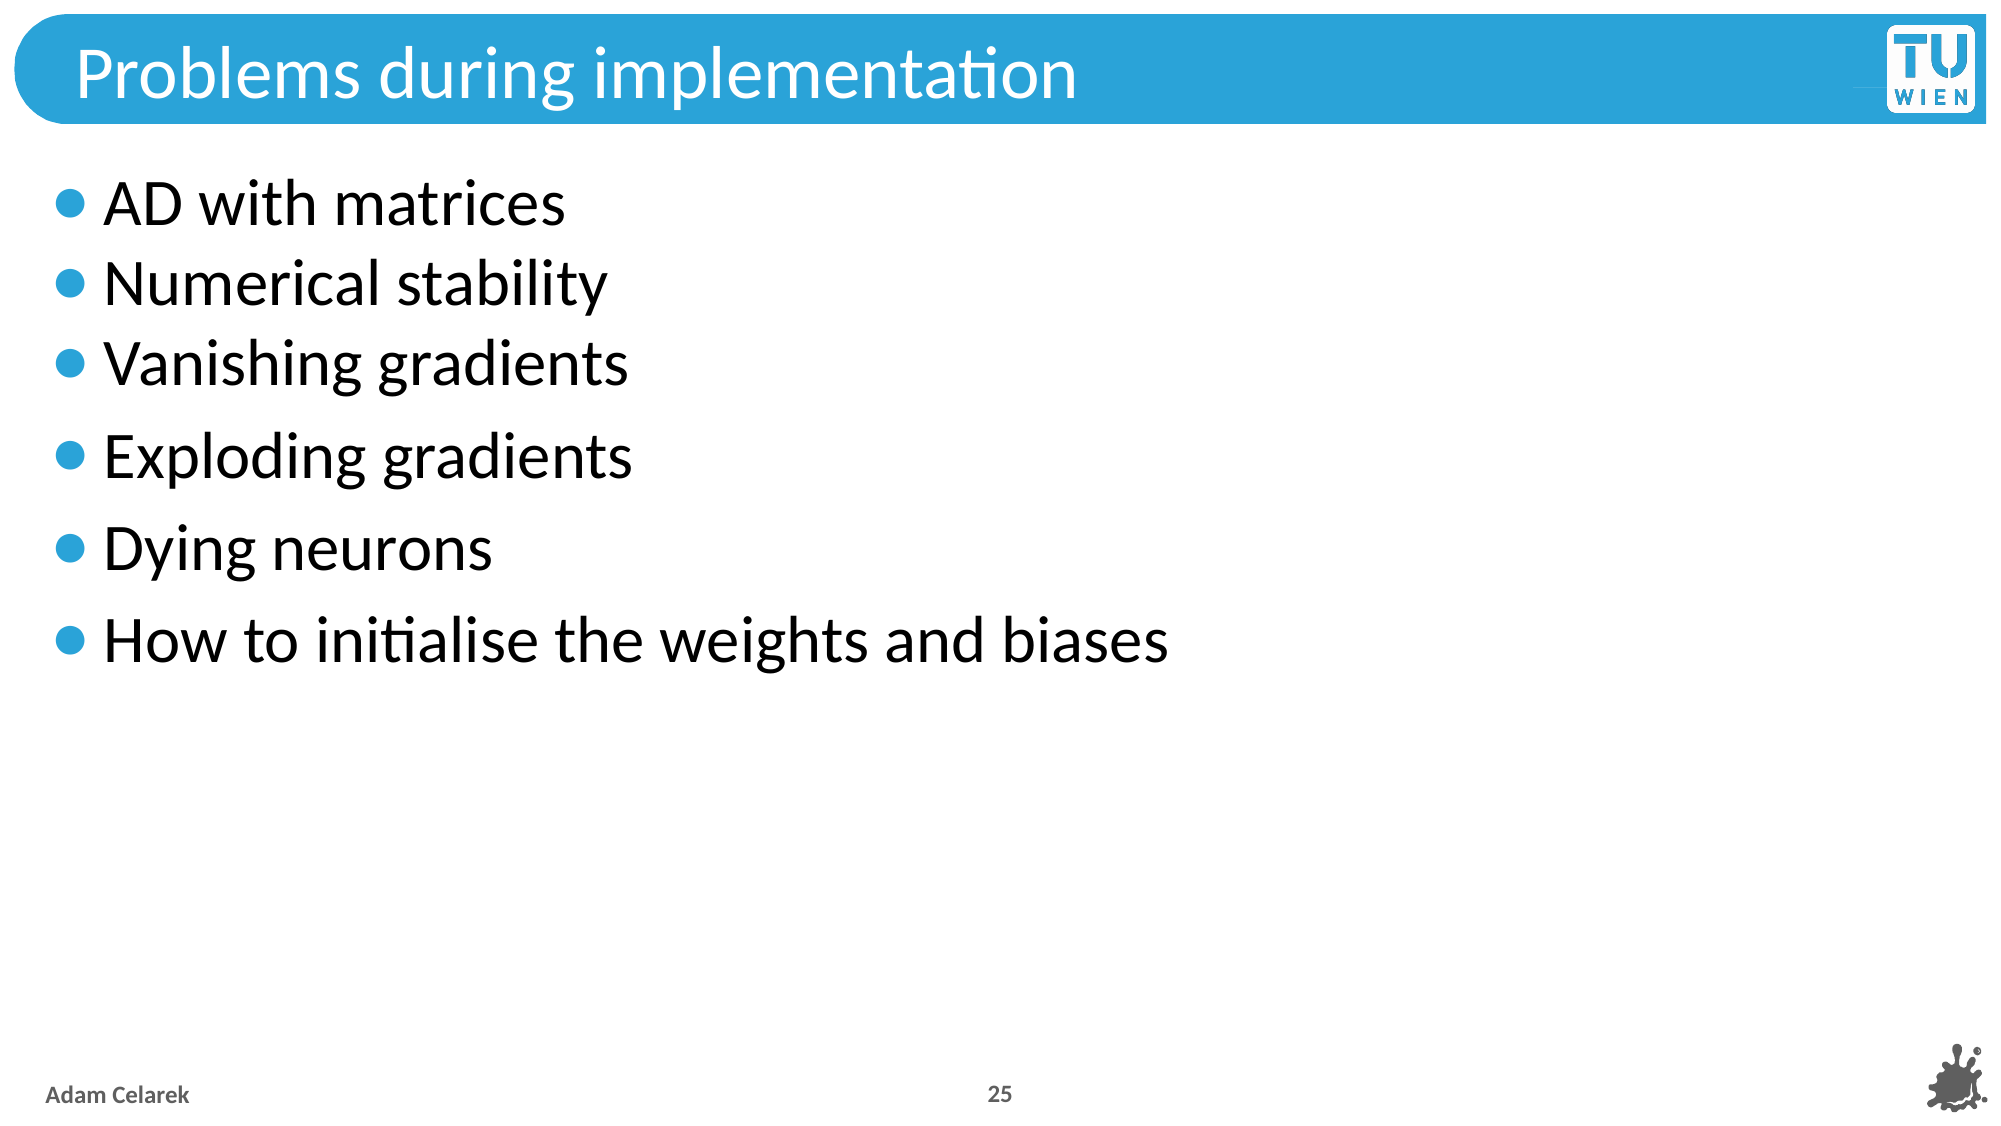

# Problems during implementation
AD with matrices
Numerical stability
Vanishing gradients
Exploding gradients
Dying neurons
How to initialise the weights and biases
Adam Celarek